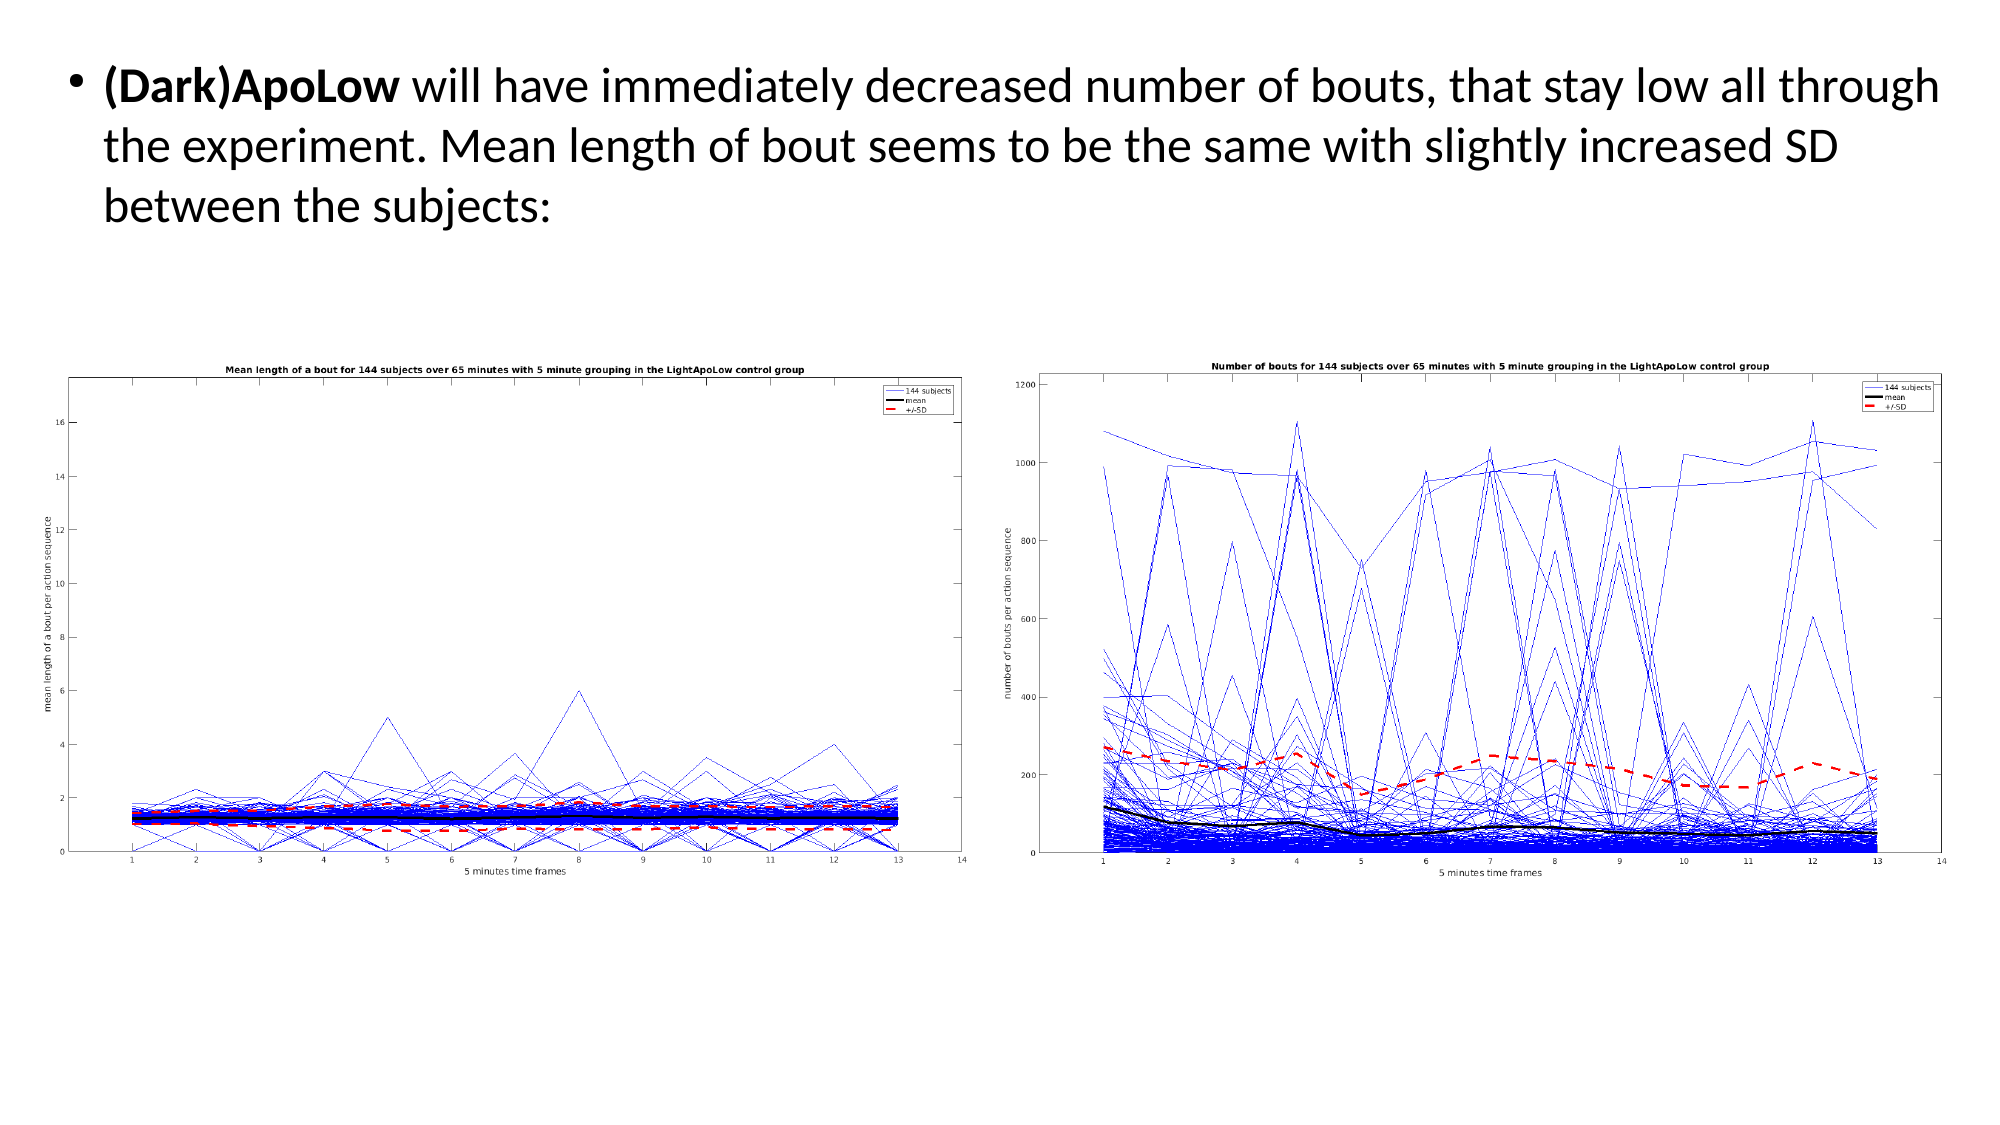

(Dark)ApoLow will have immediately decreased number of bouts, that stay low all through the experiment. Mean length of bout seems to be the same with slightly increased SD between the subjects: